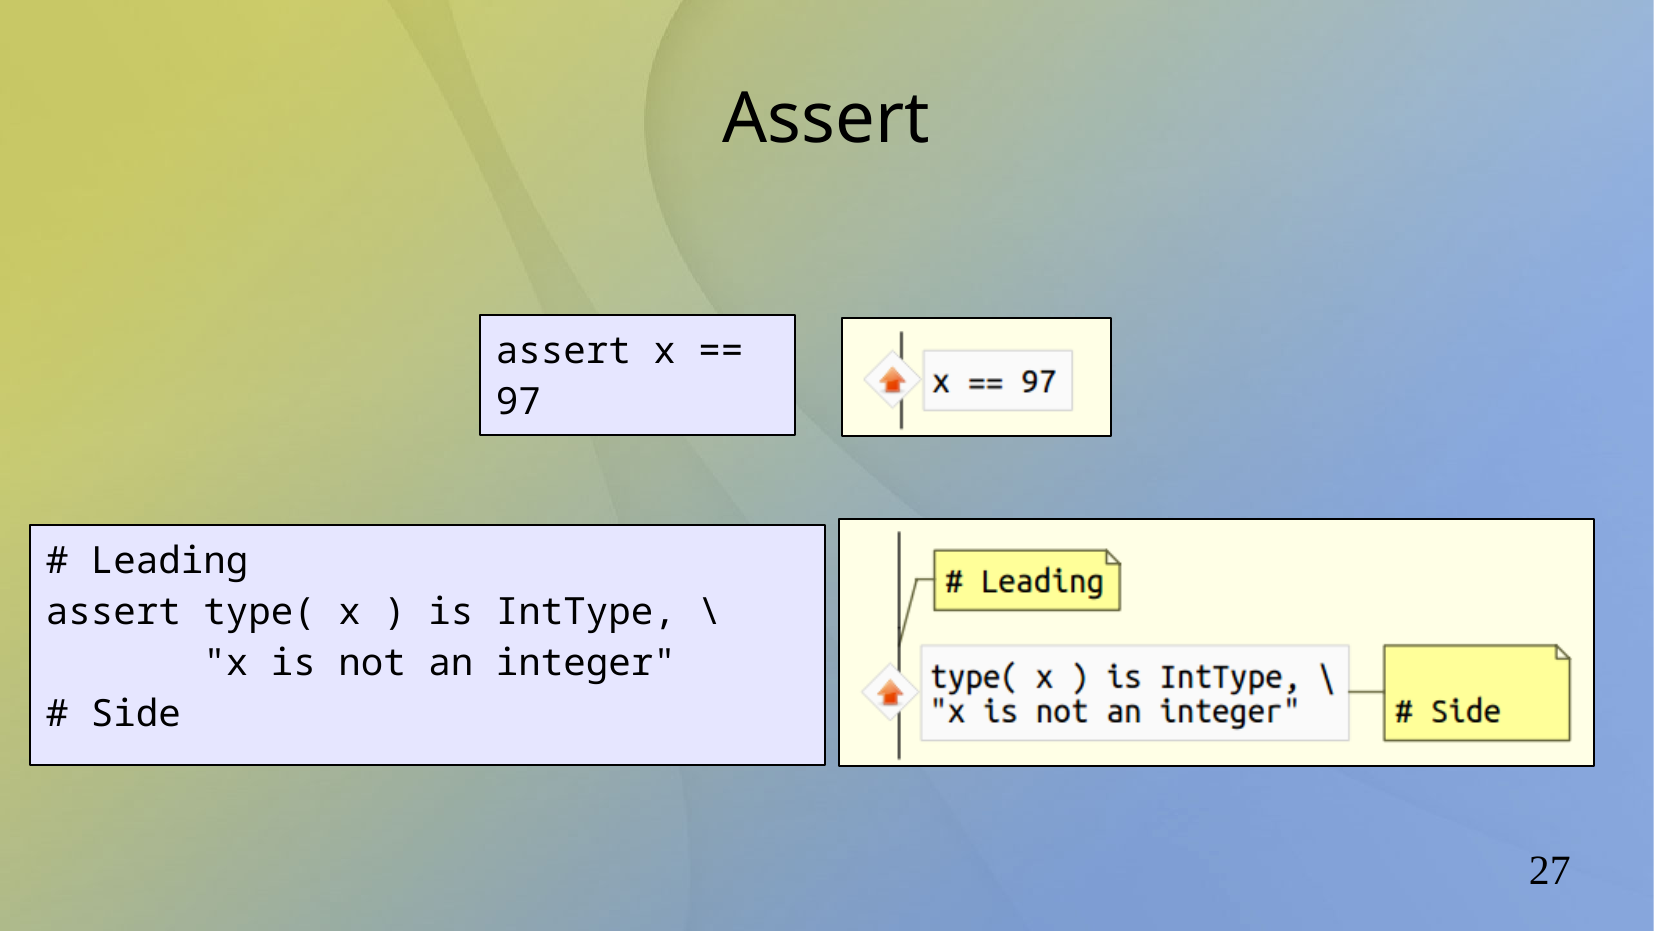

# Assert
assert x == 97
# Leading
assert type( x ) is IntType, \
 "x is not an integer" # Side
27